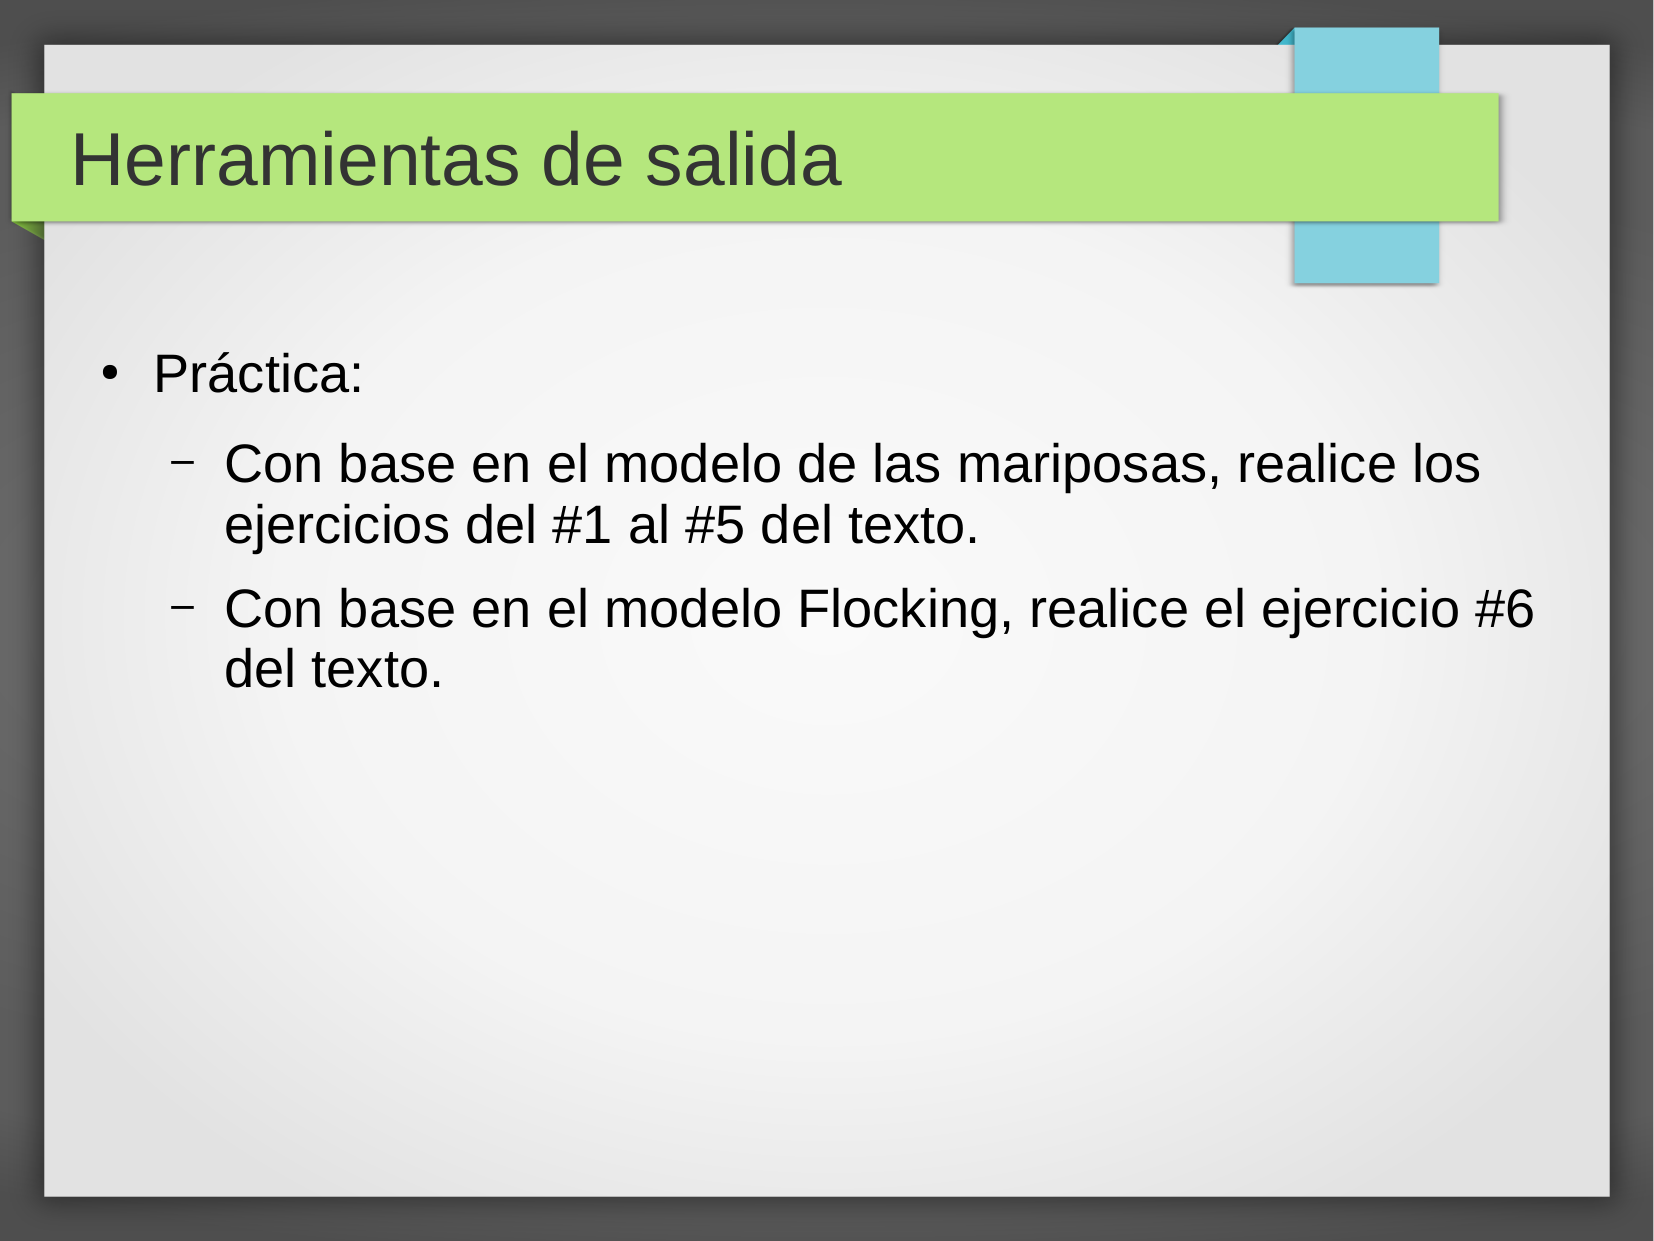

# Herramientas de salida
Práctica:
Con base en el modelo de las mariposas, realice los ejercicios del #1 al #5 del texto.
Con base en el modelo Flocking, realice el ejercicio #6 del texto.